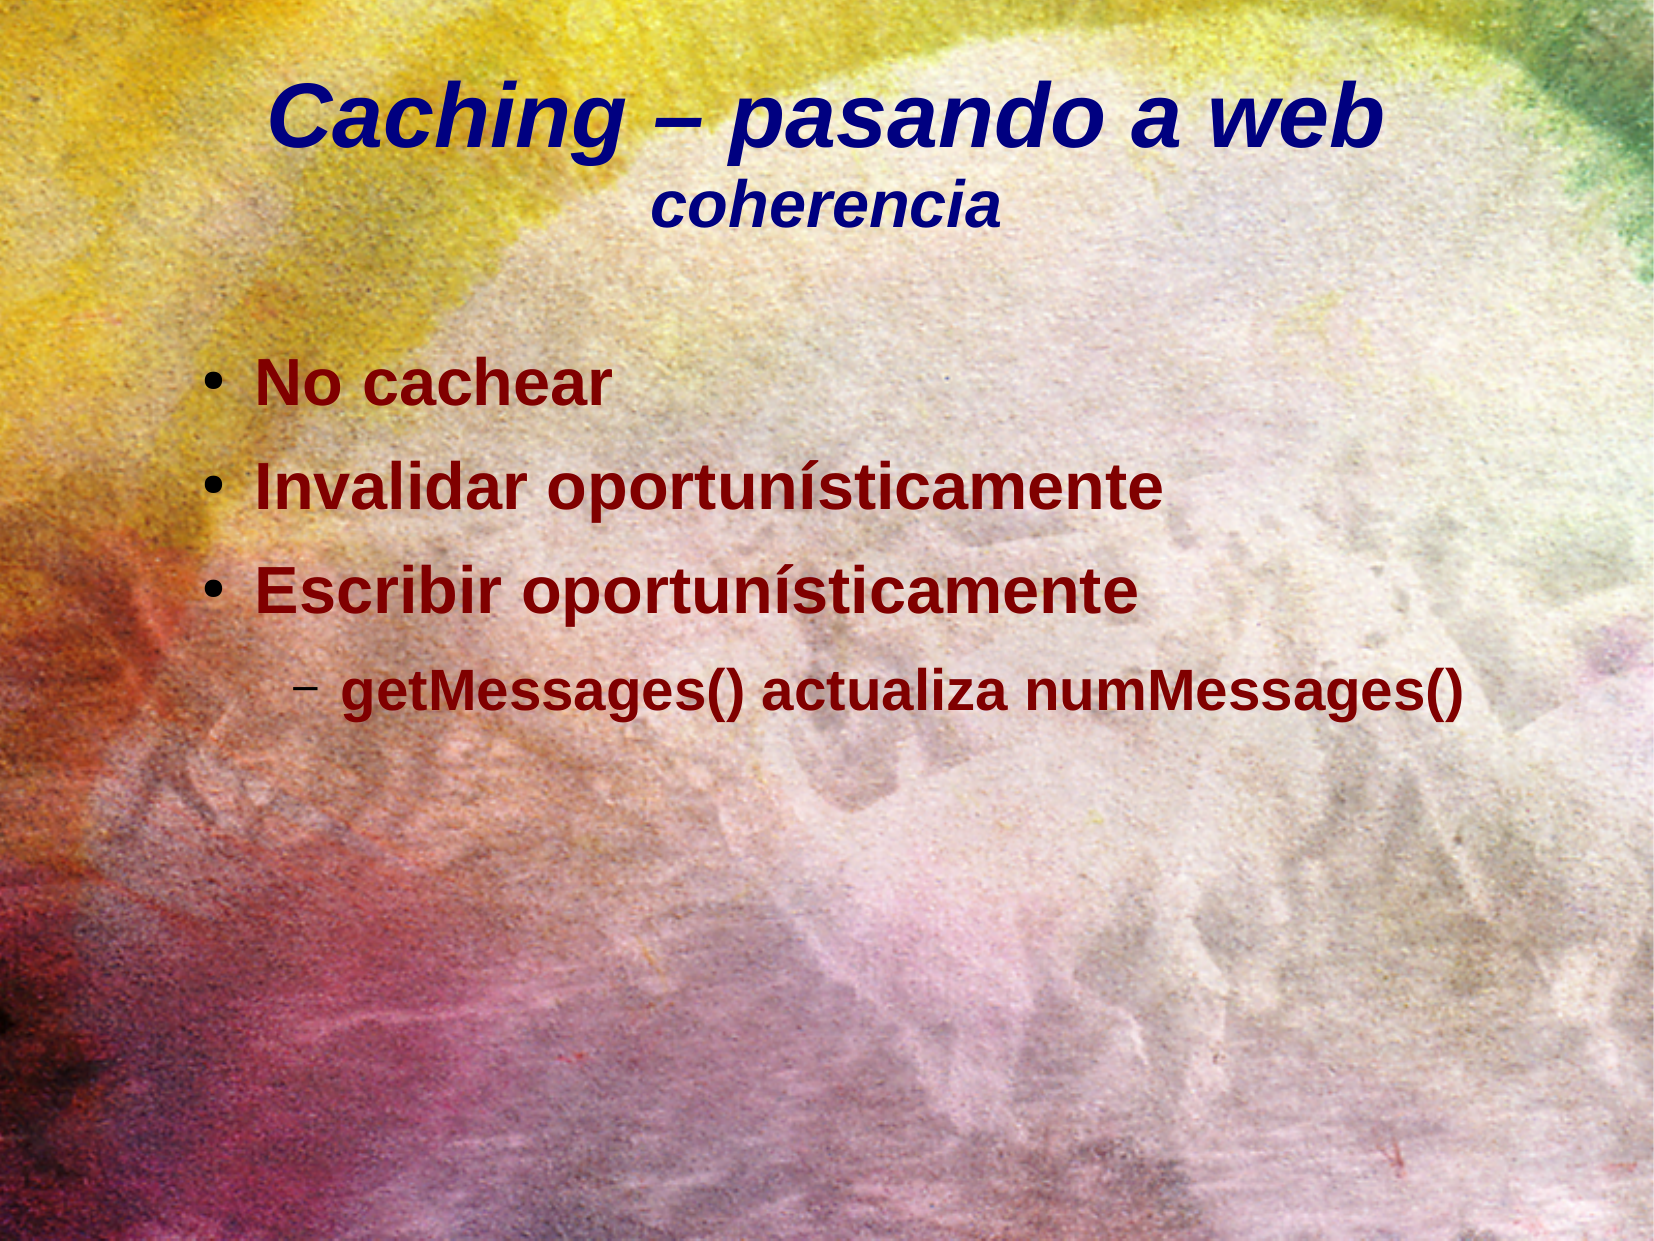

# Caching – pasando a web coherencia
No cachear
Invalidar oportunísticamente
Escribir oportunísticamente
getMessages() actualiza numMessages()